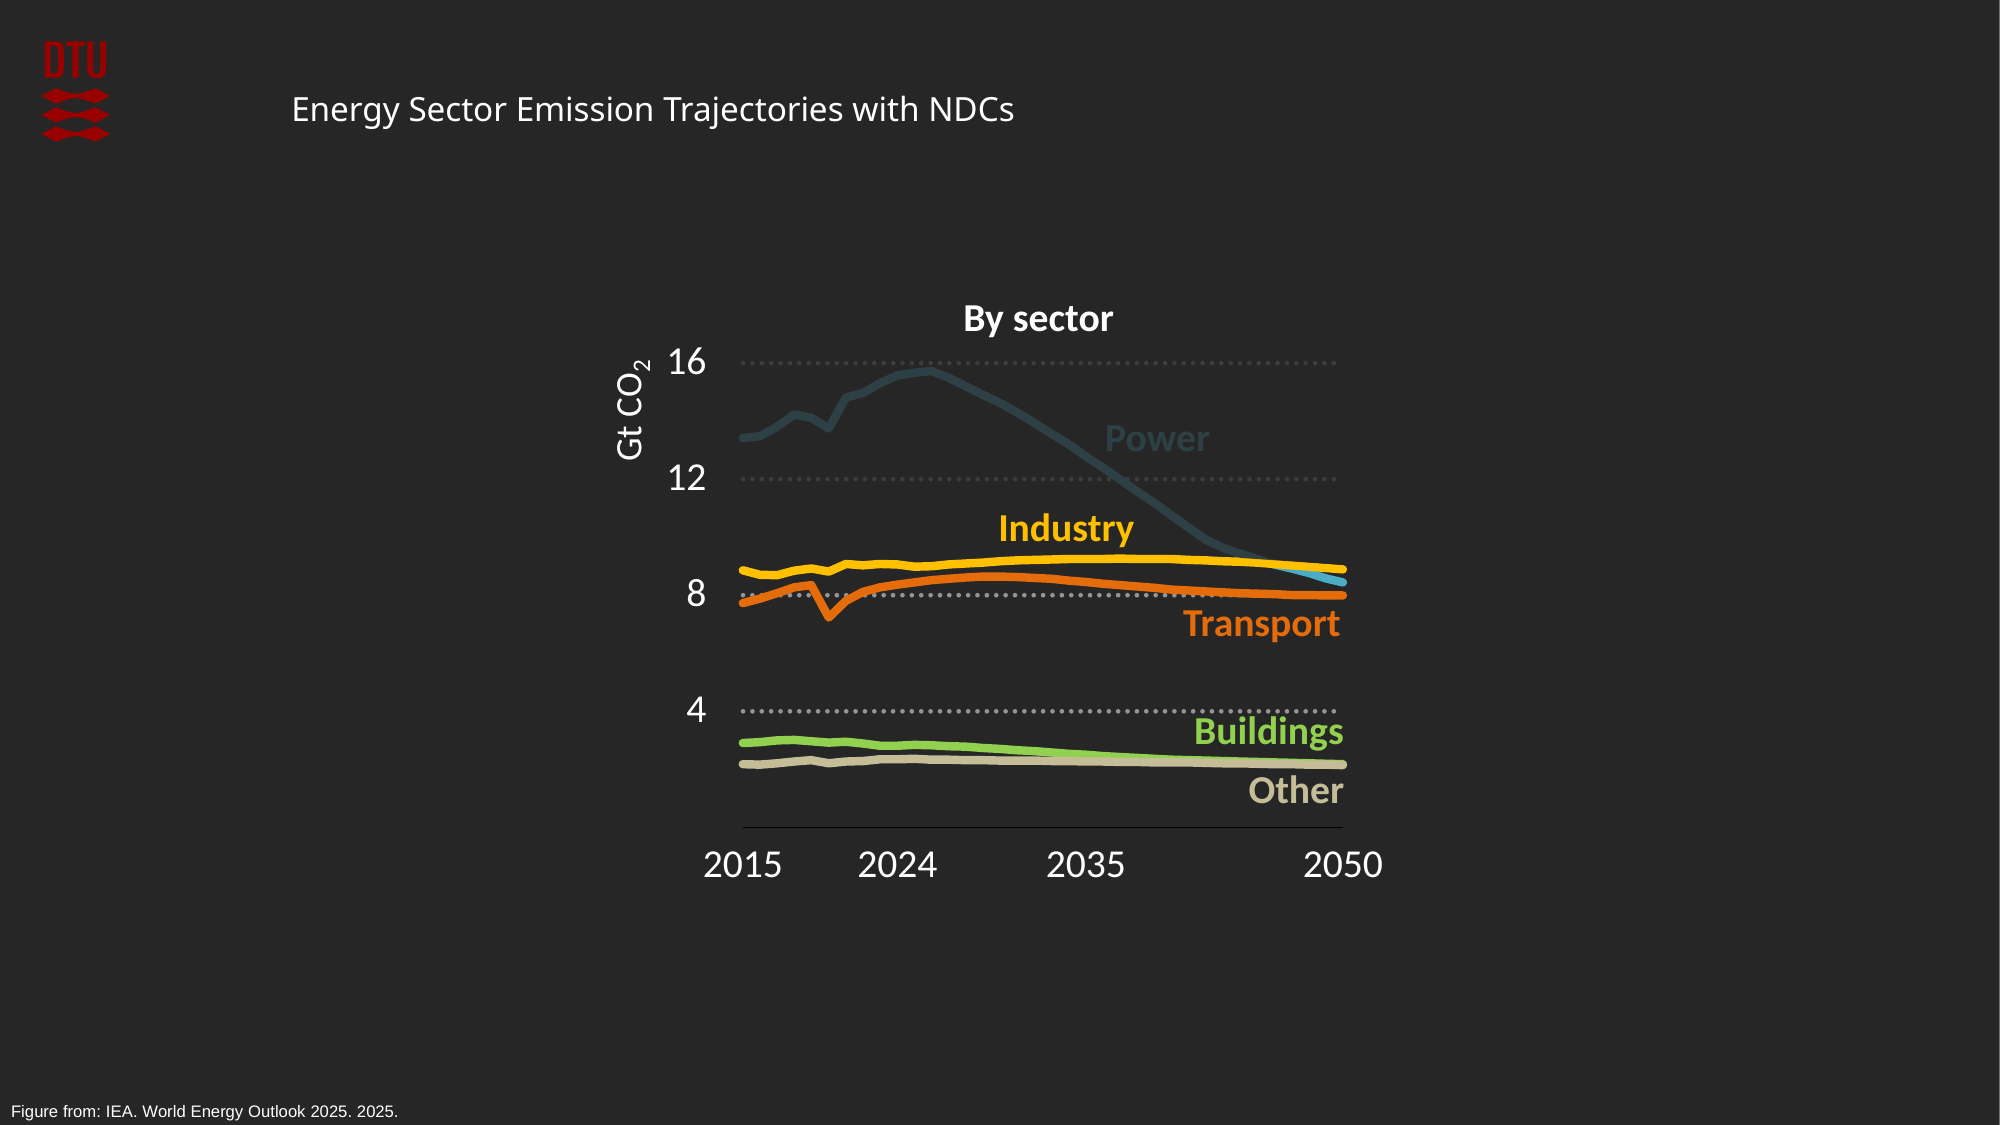

# Energy Sector Emission Trajectories with NDCs
Figure from: IEA. World Energy Outlook 2025. 2025.